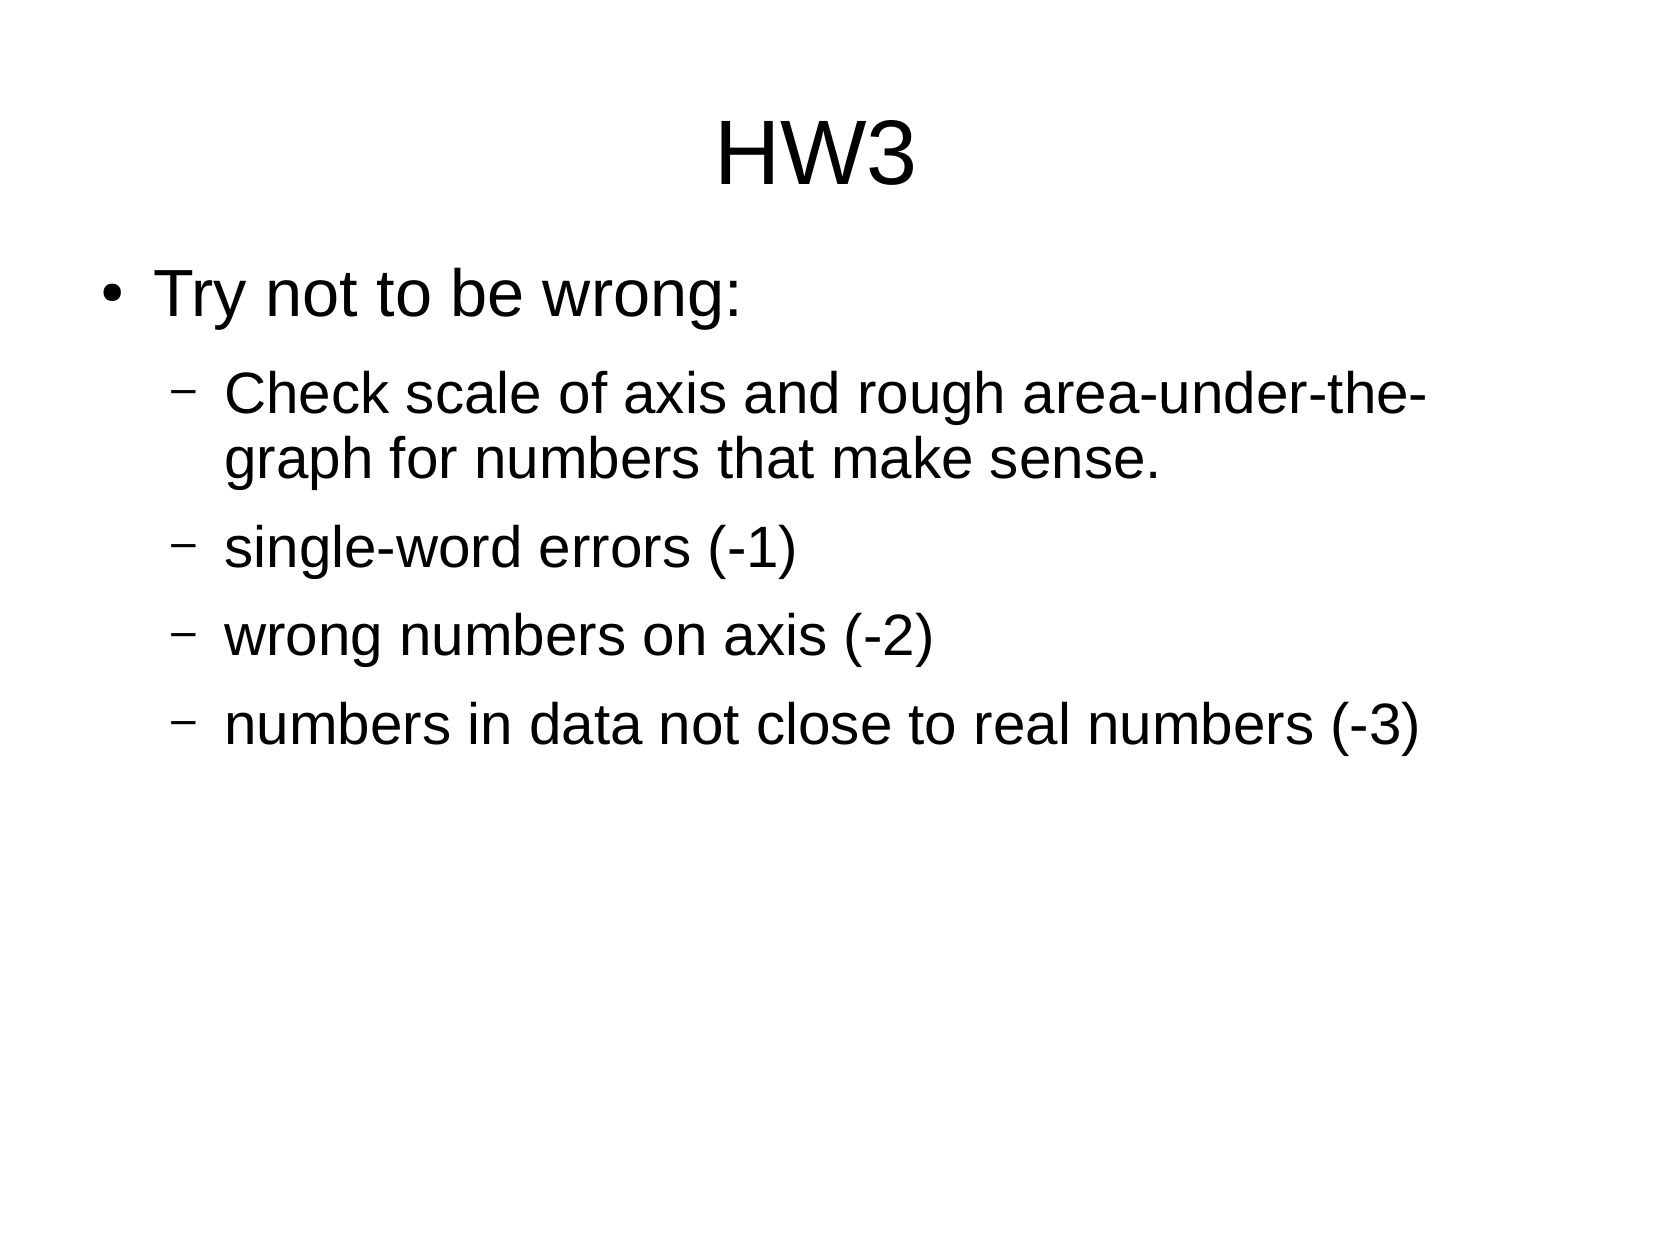

# HW3
Try not to be wrong:
Check scale of axis and rough area-under-the-graph for numbers that make sense.
single-word errors (-1)
wrong numbers on axis (-2)
numbers in data not close to real numbers (-3)